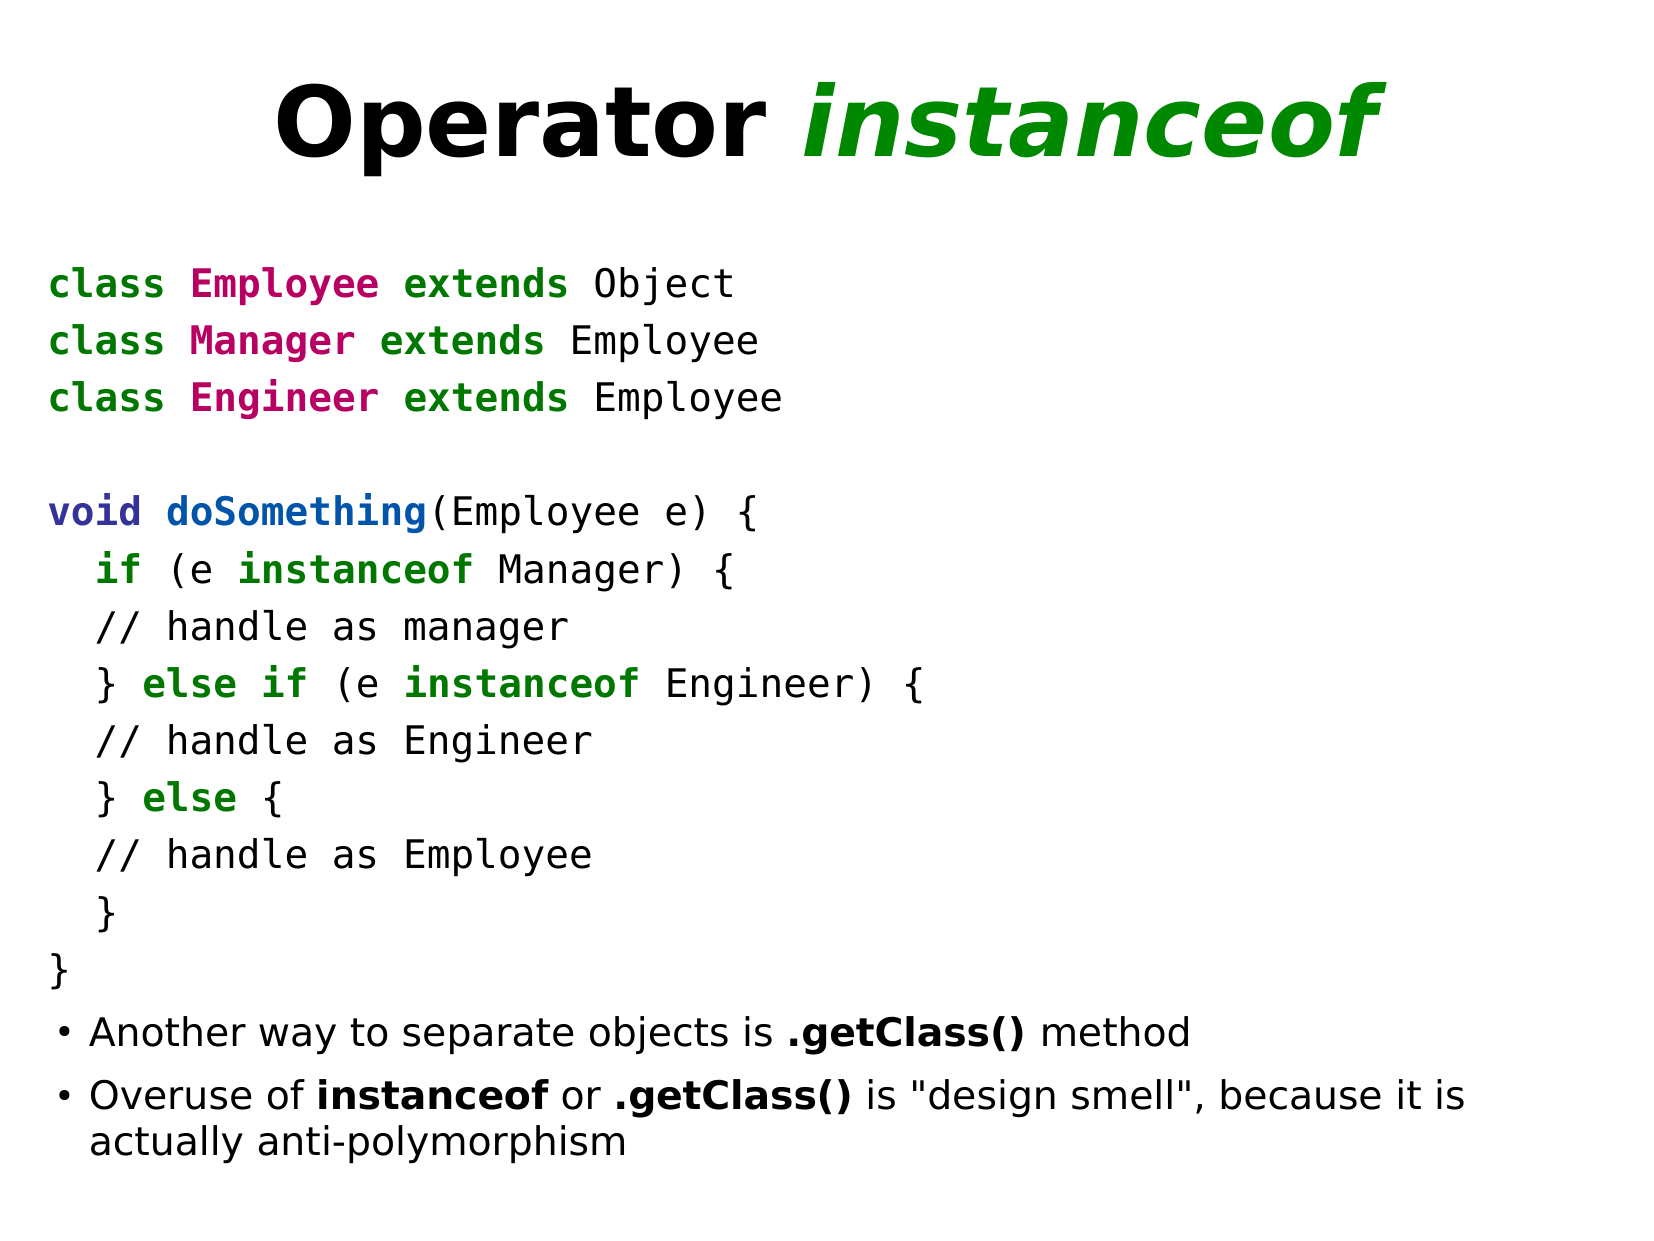

# Operator instanceof
class Employee extends Object
class Manager extends Employee
class Engineer extends Employee
void doSomething(Employee e) {
 if (e instanceof Manager) {
 // handle as manager
 } else if (e instanceof Engineer) {
 // handle as Engineer
 } else {
 // handle as Employee
 }
}
Another way to separate objects is .getClass() method
Overuse of instanceof or .getClass() is "design smell", because it is actually anti-polymorphism